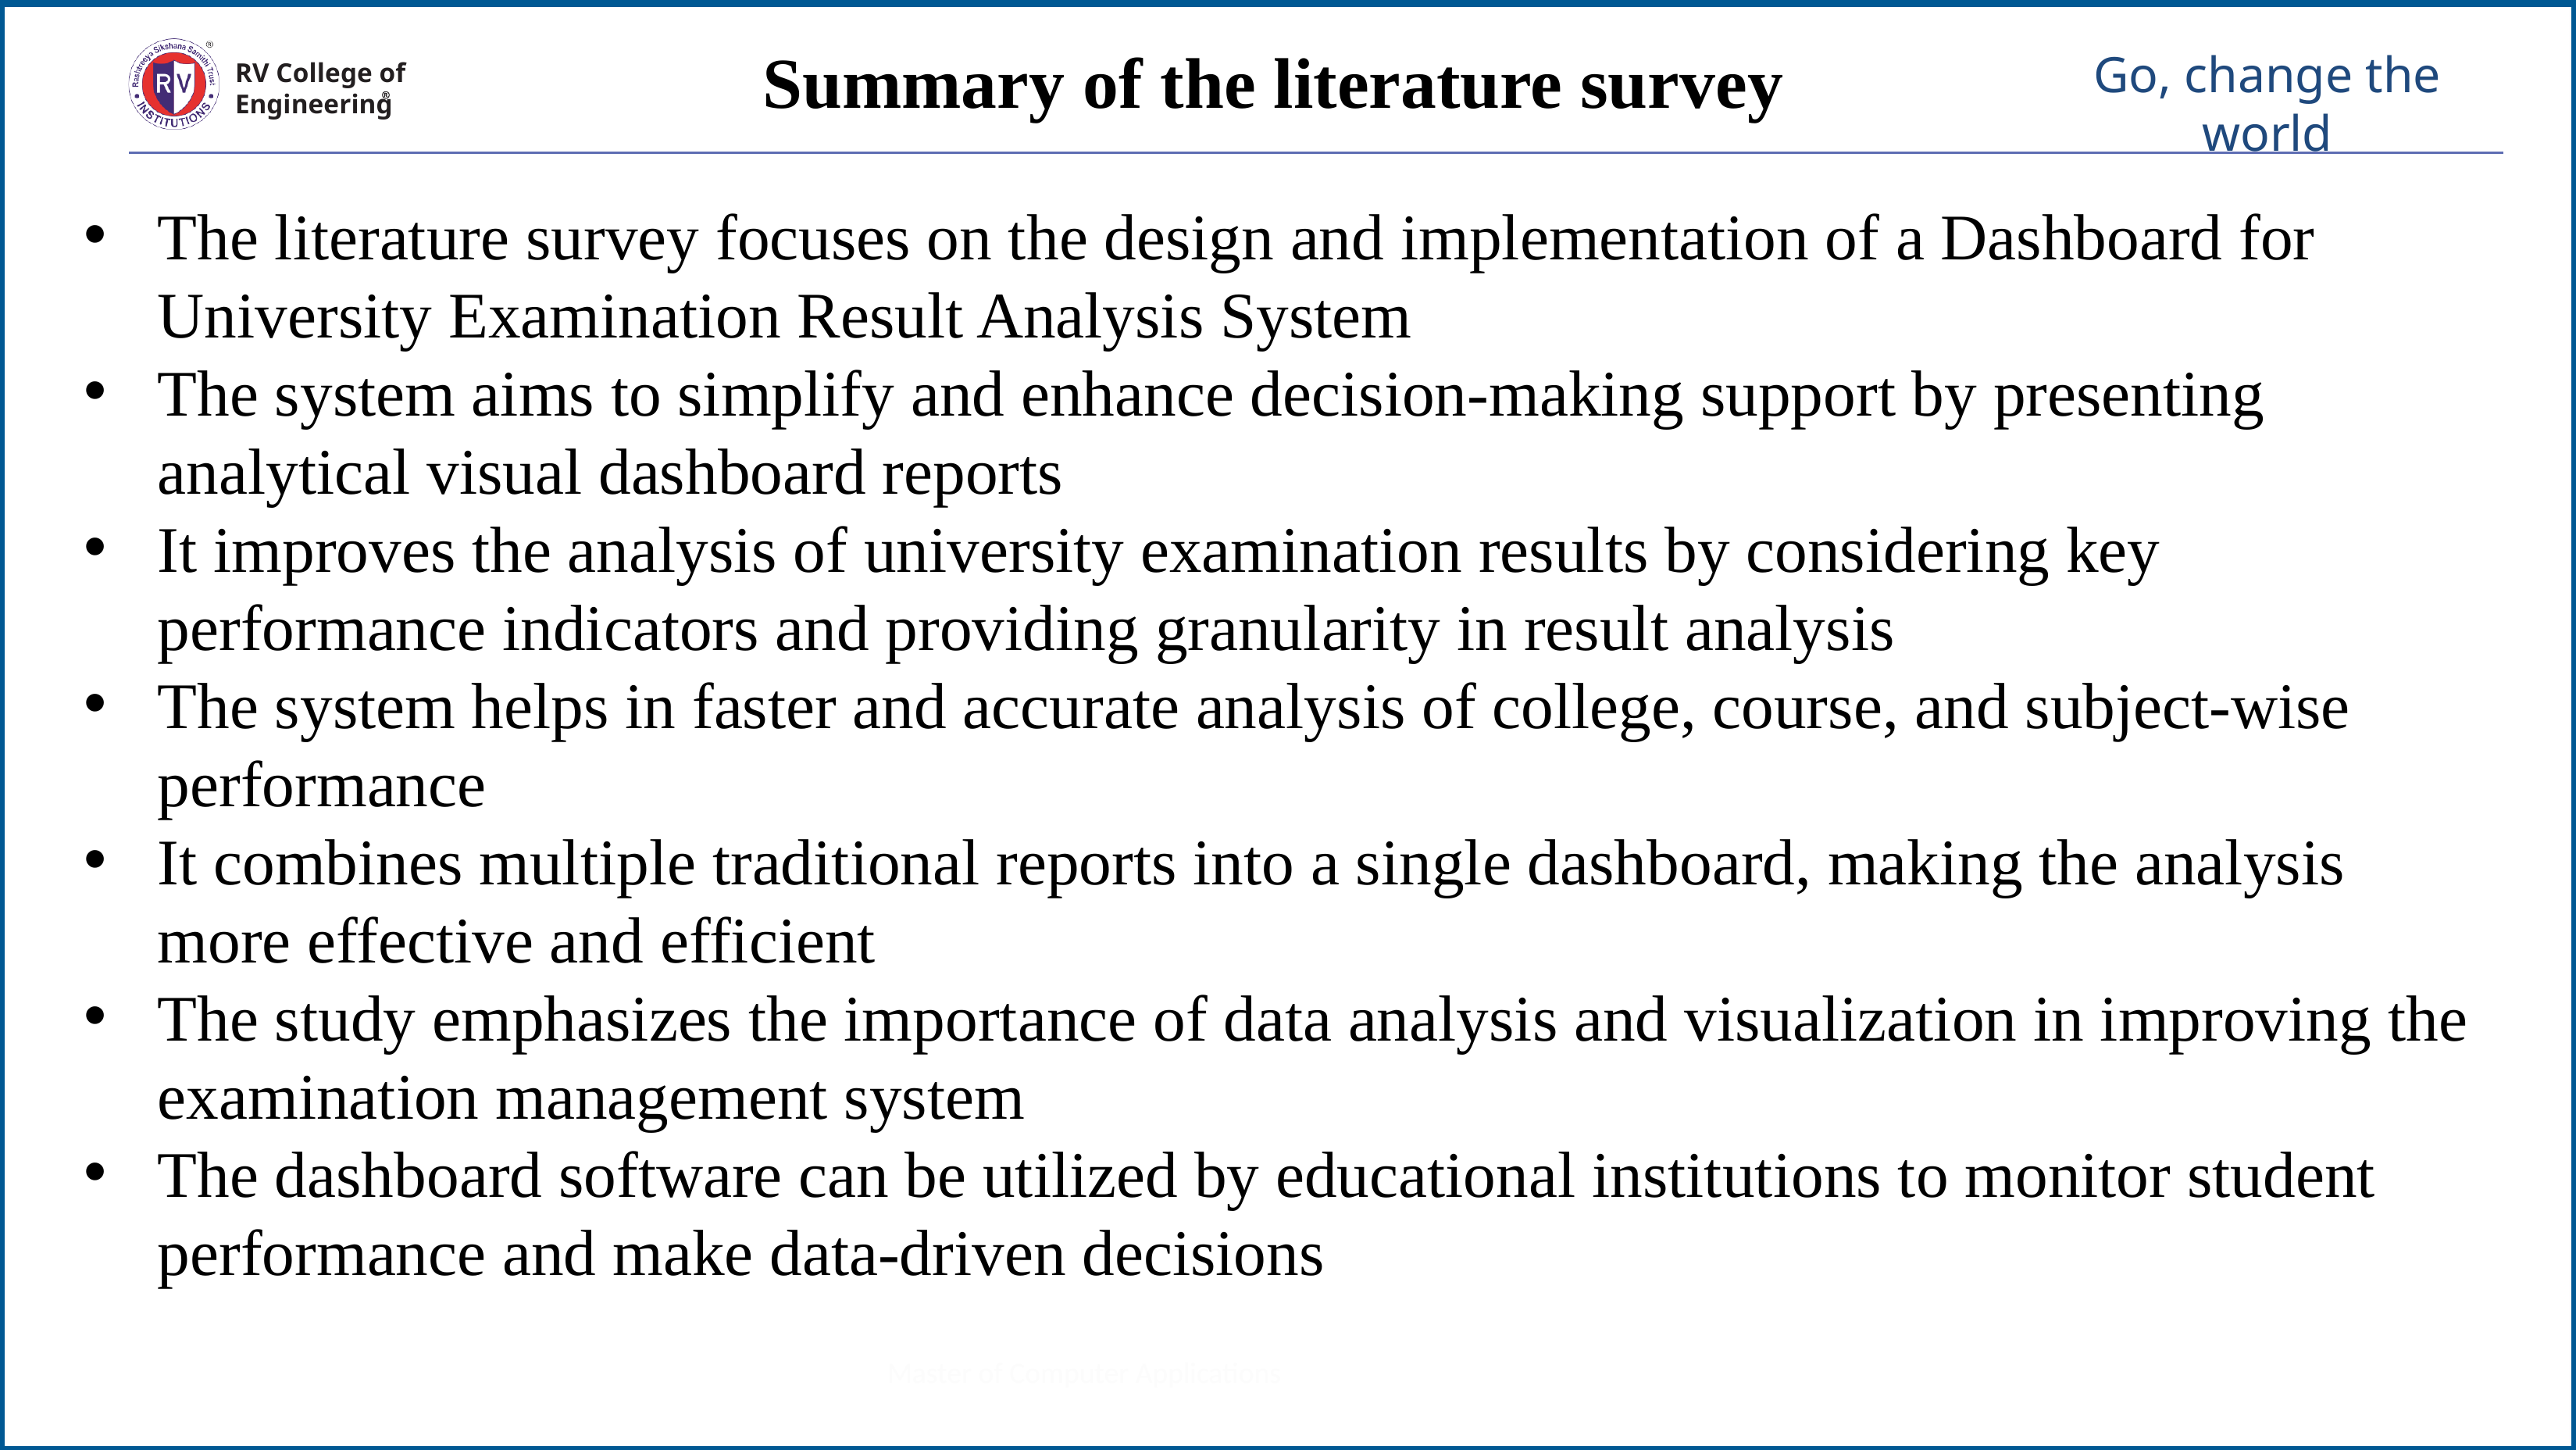

Summary of the literature survey
# Go, change the world
The literature survey focuses on the design and implementation of a Dashboard for University Examination Result Analysis System
The system aims to simplify and enhance decision-making support by presenting analytical visual dashboard reports
It improves the analysis of university examination results by considering key performance indicators and providing granularity in result analysis
The system helps in faster and accurate analysis of college, course, and subject-wise performance
It combines multiple traditional reports into a single dashboard, making the analysis more effective and efficient
The study emphasizes the importance of data analysis and visualization in improving the examination management system
The dashboard software can be utilized by educational institutions to monitor student performance and make data-driven decisions